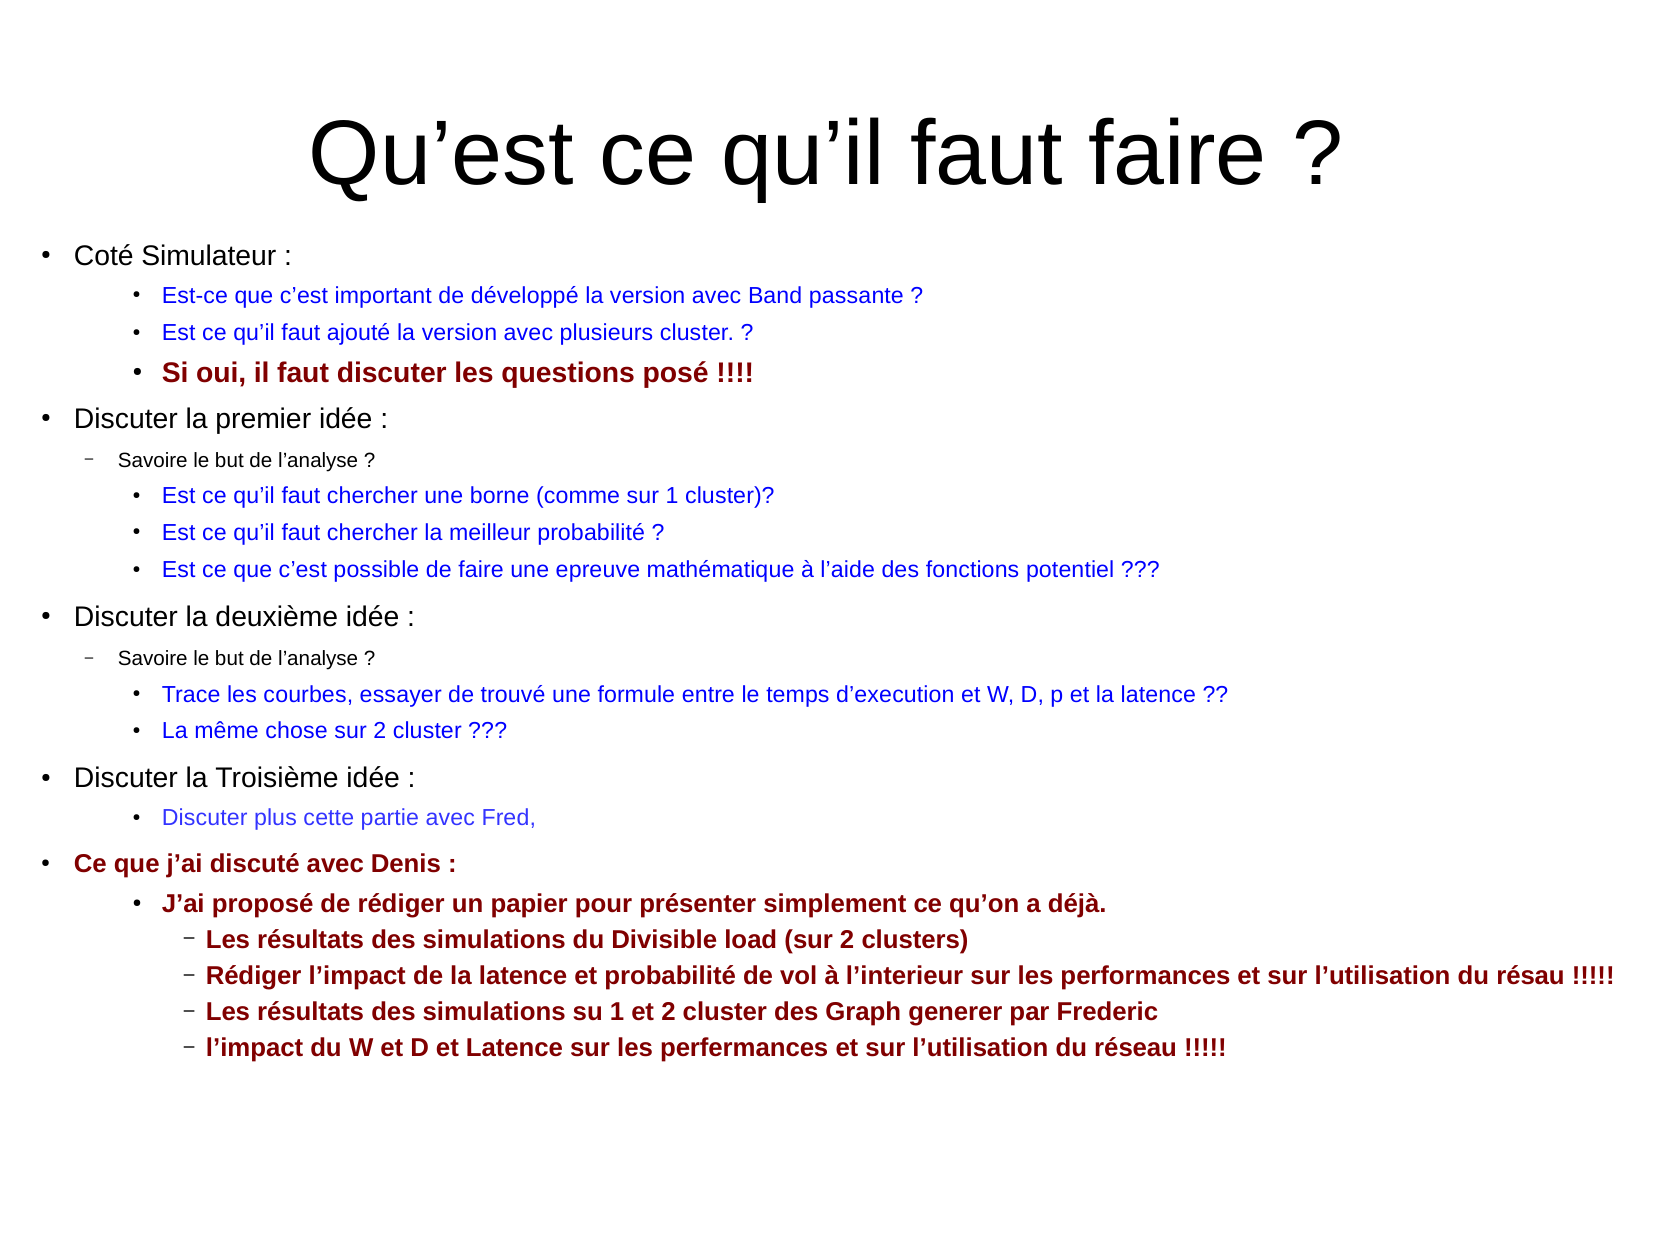

Qu’est ce qu’il faut faire ?
# Coté Simulateur :
Est-ce que c’est important de développé la version avec Band passante ?
Est ce qu’il faut ajouté la version avec plusieurs cluster. ?
Si oui, il faut discuter les questions posé !!!!
Discuter la premier idée :
Savoire le but de l’analyse ?
Est ce qu’il faut chercher une borne (comme sur 1 cluster)?
Est ce qu’il faut chercher la meilleur probabilité ?
Est ce que c’est possible de faire une epreuve mathématique à l’aide des fonctions potentiel ???
Discuter la deuxième idée :
Savoire le but de l’analyse ?
Trace les courbes, essayer de trouvé une formule entre le temps d’execution et W, D, p et la latence ??
La même chose sur 2 cluster ???
Discuter la Troisième idée :
Discuter plus cette partie avec Fred,
Ce que j’ai discuté avec Denis :
J’ai proposé de rédiger un papier pour présenter simplement ce qu’on a déjà.
Les résultats des simulations du Divisible load (sur 2 clusters)
Rédiger l’impact de la latence et probabilité de vol à l’interieur sur les performances et sur l’utilisation du résau !!!!!
Les résultats des simulations su 1 et 2 cluster des Graph generer par Frederic
l’impact du W et D et Latence sur les perfermances et sur l’utilisation du réseau !!!!!